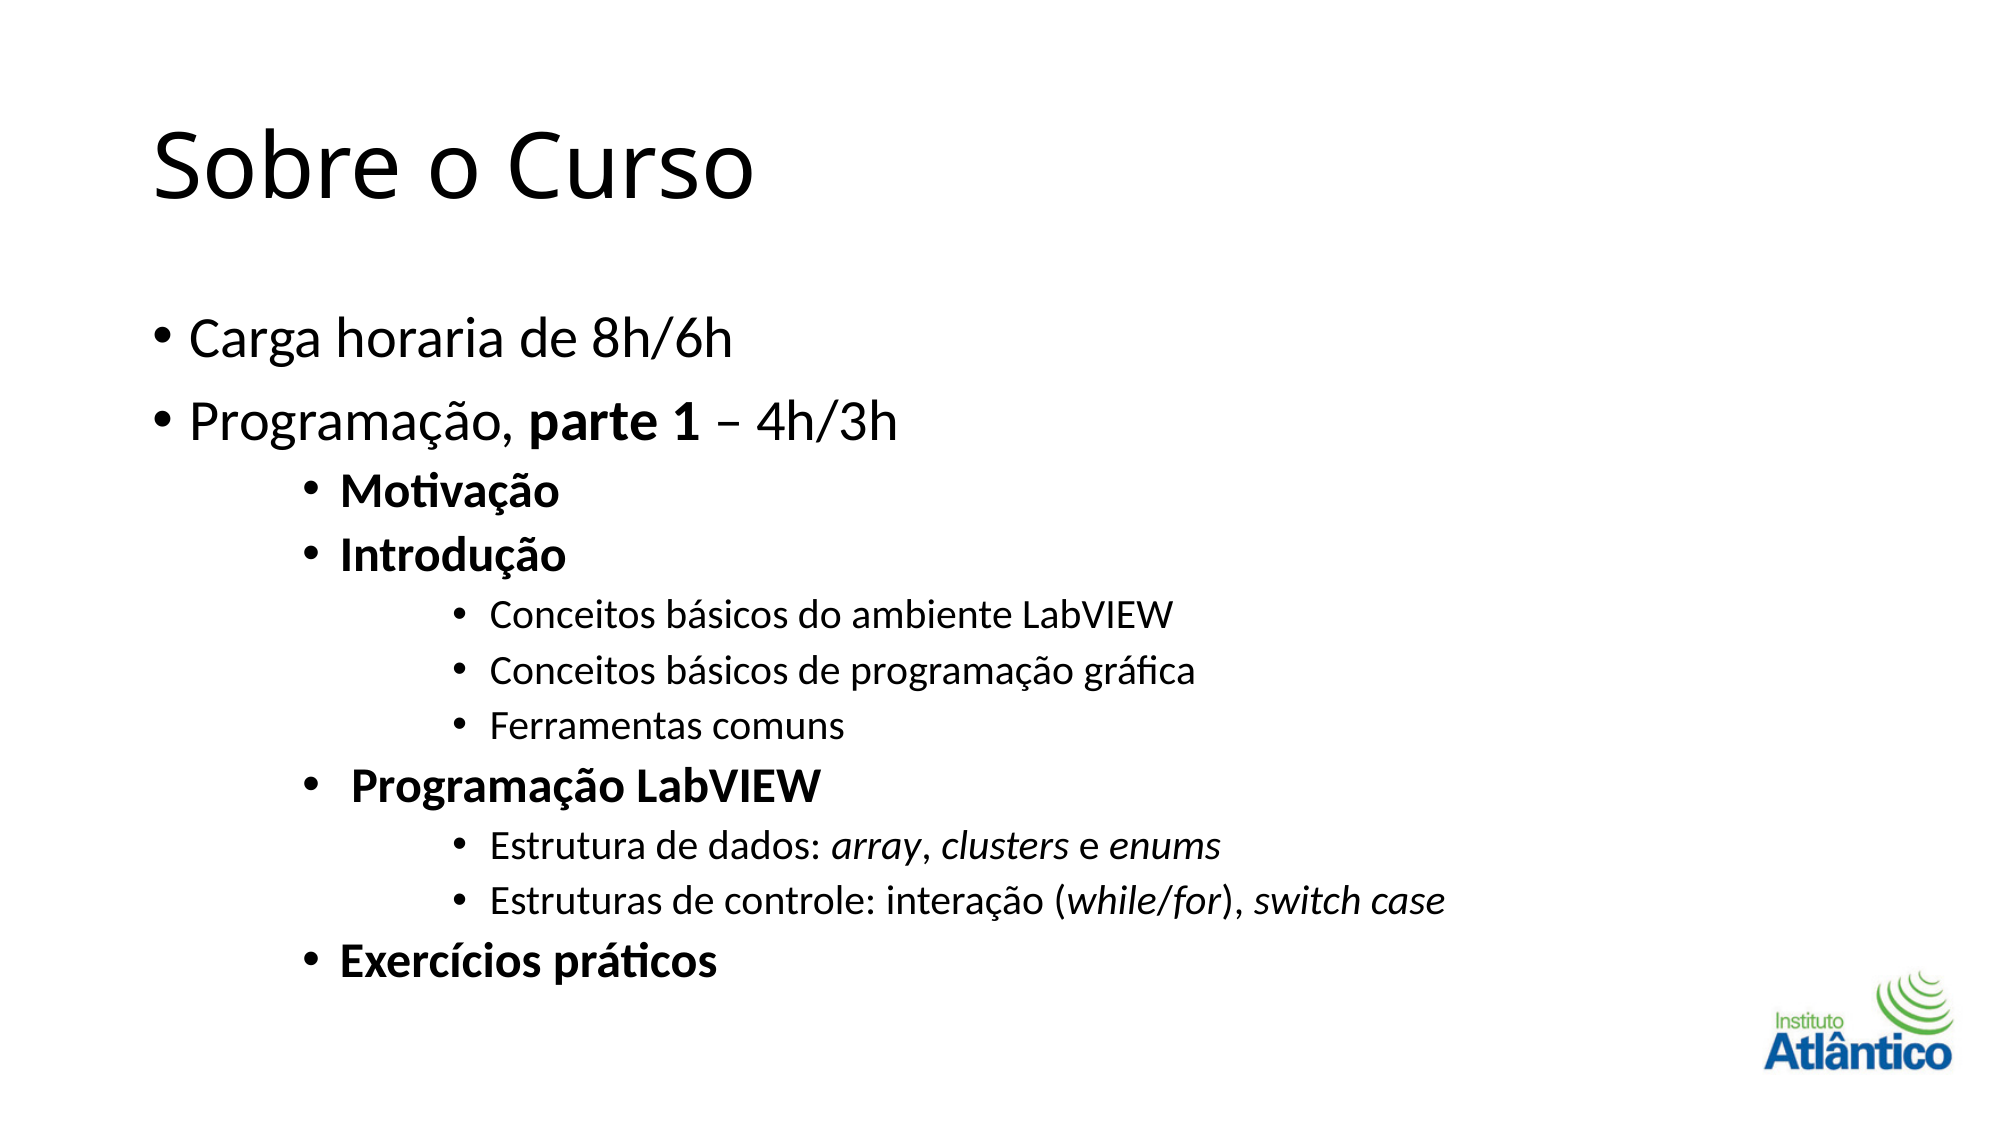

# Sobre o Curso
Carga horaria de 8h/6h
Programação, parte 1 – 4h/3h
Motivação
Introdução
Conceitos básicos do ambiente LabVIEW
Conceitos básicos de programação gráfica
Ferramentas comuns
 Programação LabVIEW
Estrutura de dados: array, clusters e enums
Estruturas de controle: interação (while/for), switch case
Exercícios práticos